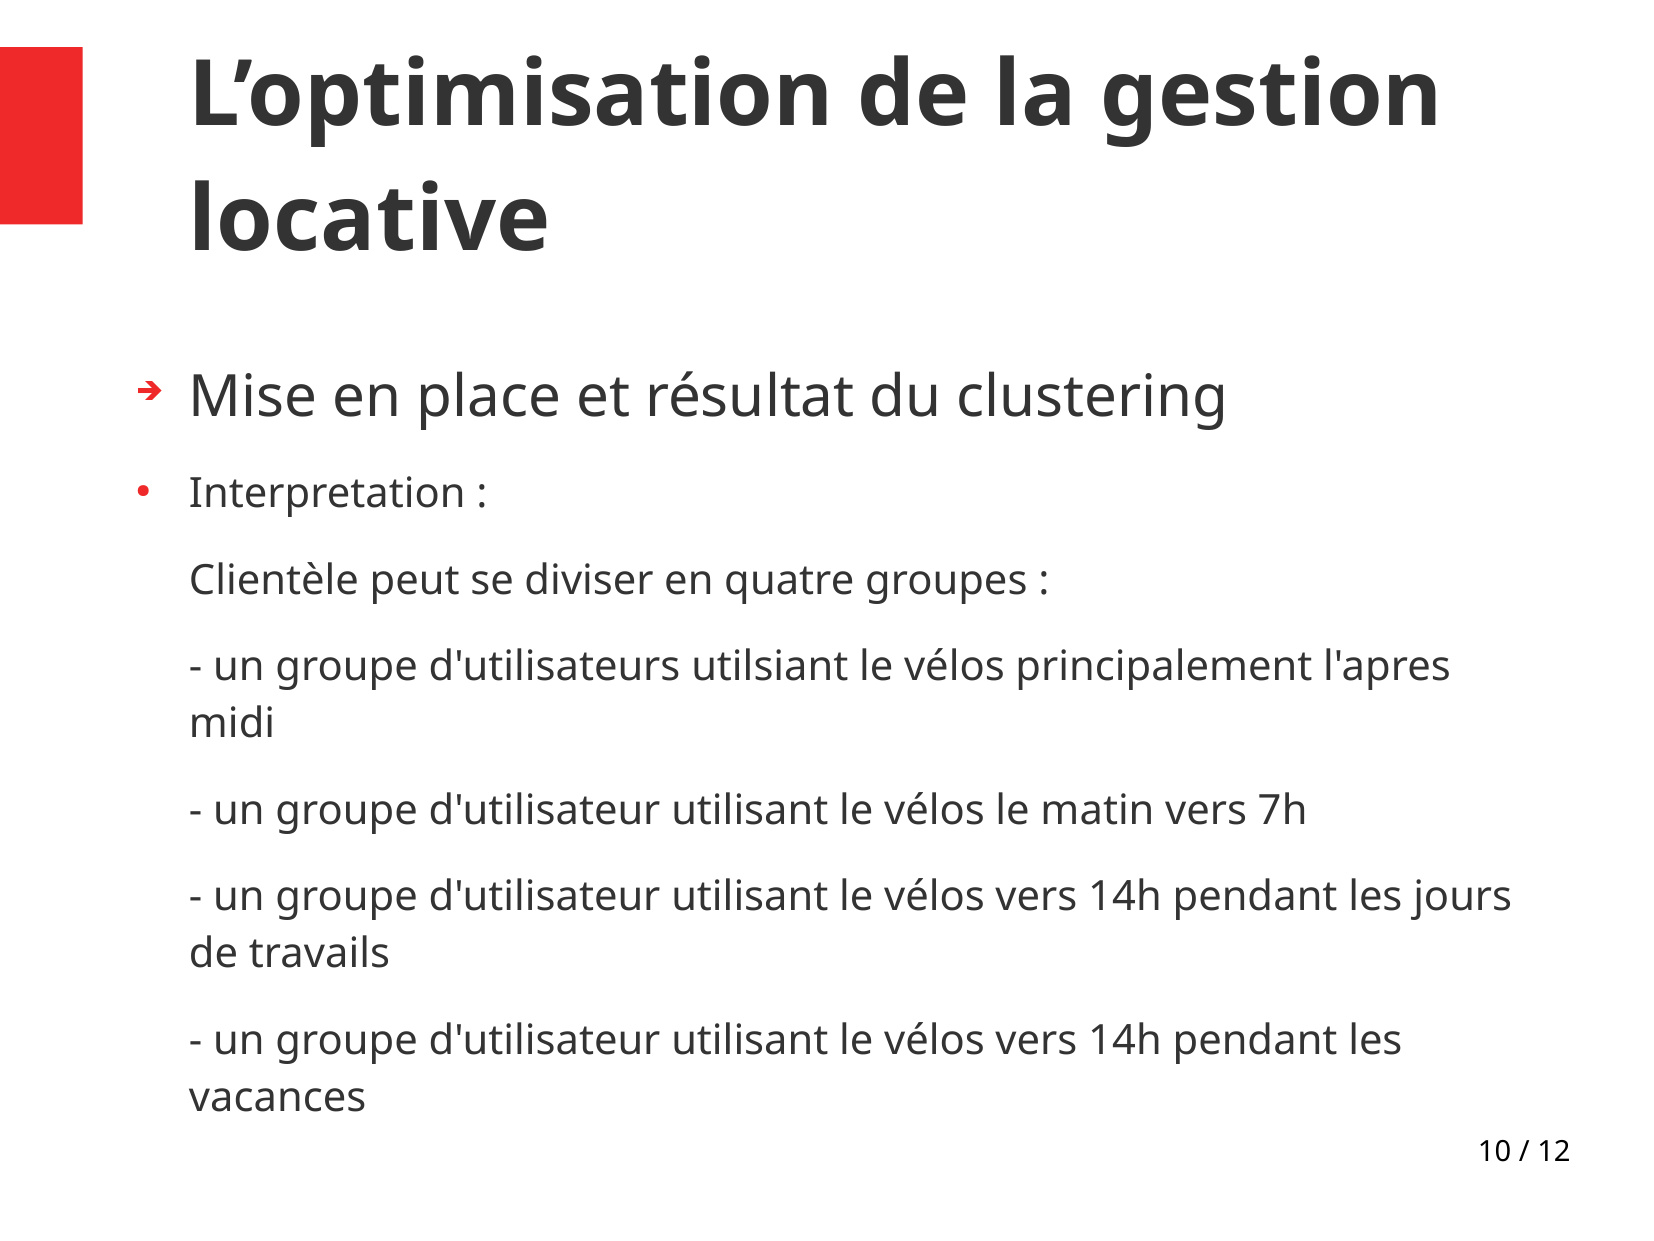

# L’optimisation de la gestion locative
Mise en place et résultat du clustering
Interpretation :
Clientèle peut se diviser en quatre groupes :
- un groupe d'utilisateurs utilsiant le vélos principalement l'apres midi
- un groupe d'utilisateur utilisant le vélos le matin vers 7h
- un groupe d'utilisateur utilisant le vélos vers 14h pendant les jours de travails
- un groupe d'utilisateur utilisant le vélos vers 14h pendant les vacances
10